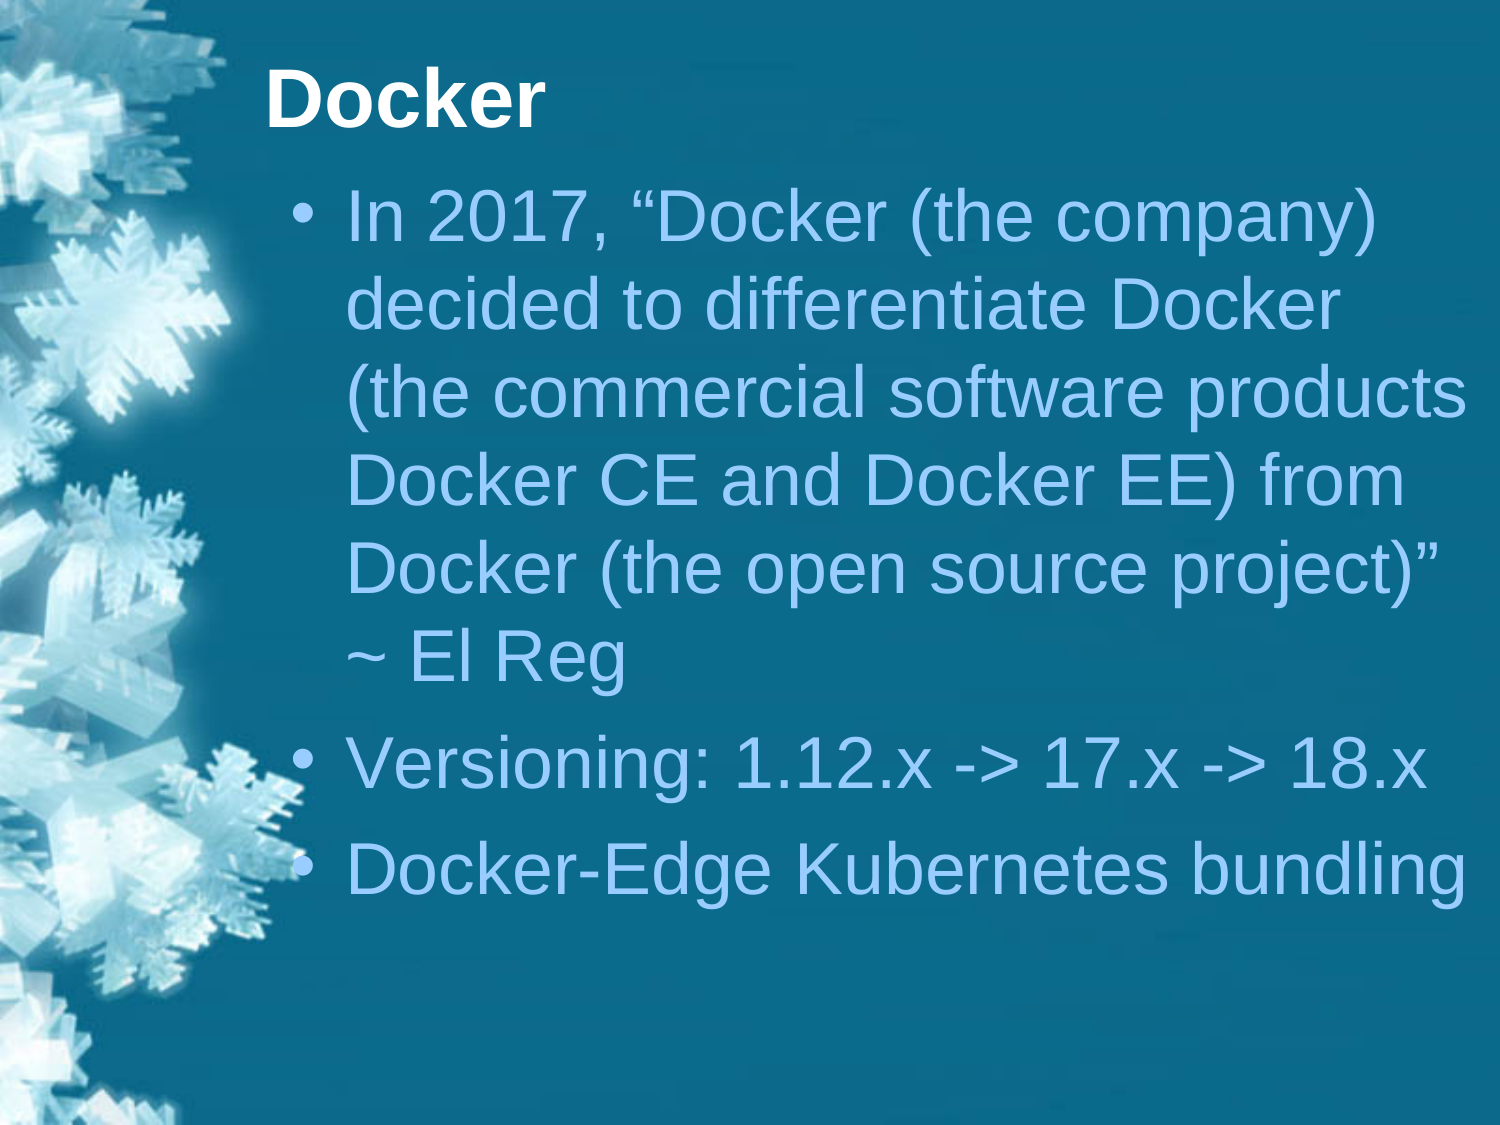

# Docker
In 2017, “Docker (the company) decided to differentiate Docker (the commercial software products Docker CE and Docker EE) from Docker (the open source project)” ~ El Reg
Versioning: 1.12.x -> 17.x -> 18.x
Docker-Edge Kubernetes bundling